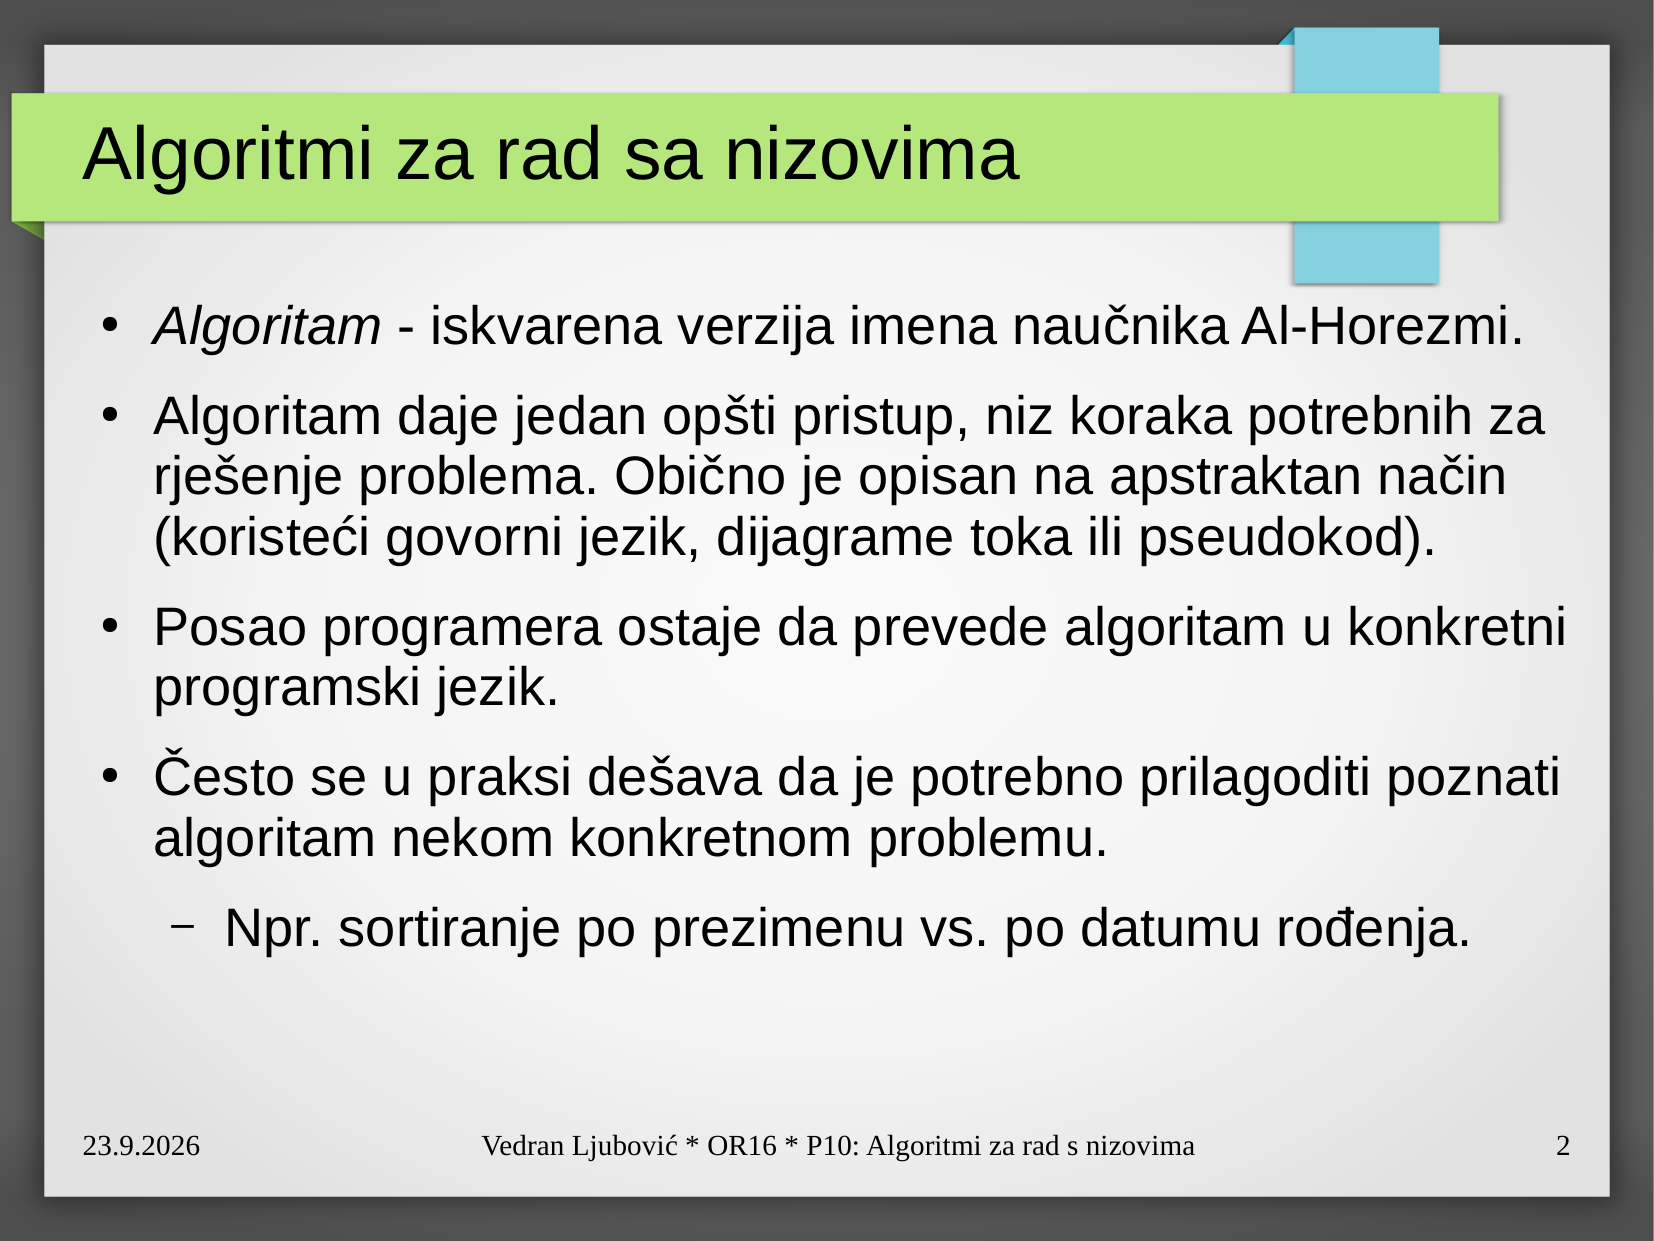

# Algoritmi za rad sa nizovima
Algoritam - iskvarena verzija imena naučnika Al-Horezmi.
Algoritam daje jedan opšti pristup, niz koraka potrebnih za rješenje problema. Obično je opisan na apstraktan način (koristeći govorni jezik, dijagrame toka ili pseudokod).
Posao programera ostaje da prevede algoritam u konkretni programski jezik.
Često se u praksi dešava da je potrebno prilagoditi poznati algoritam nekom konkretnom problemu.
Npr. sortiranje po prezimenu vs. po datumu rođenja.
Vedran Ljubović * OR16 * P10: Algoritmi za rad s nizovima
2